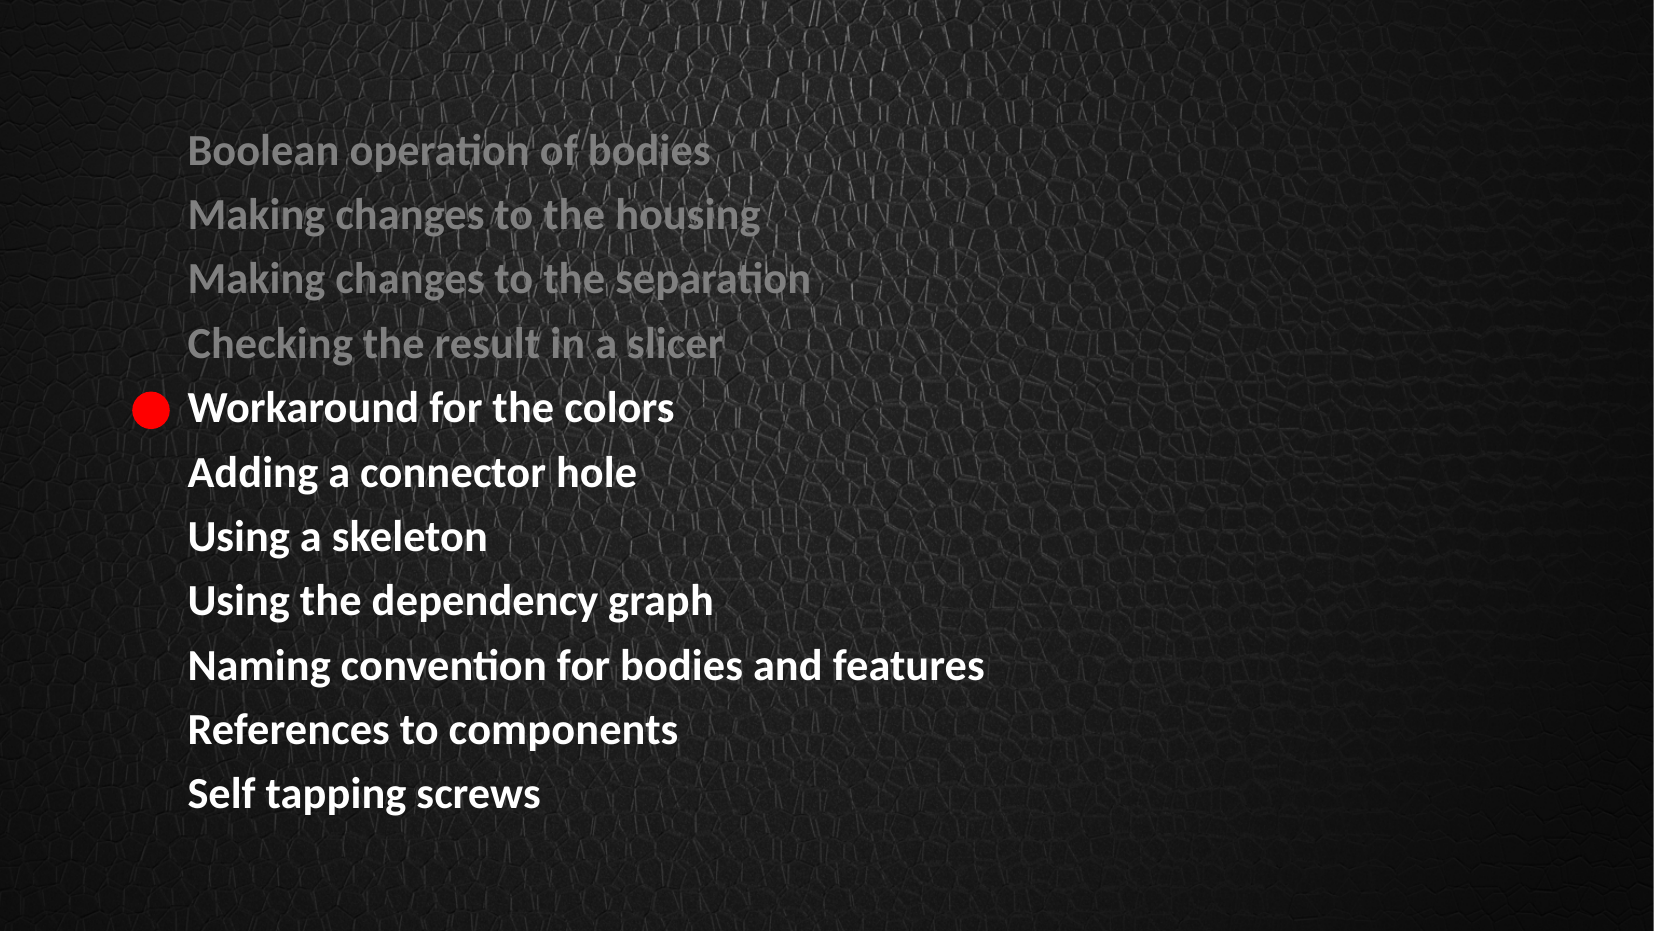

# Boolean operation of bodies
Making changes to the housing
Making changes to the separation
Checking the result in a slicer
Workaround for the colors
Adding a connector hole
Using a skeleton
Using the dependency graph
Naming convention for bodies and features
References to components
Self tapping screws